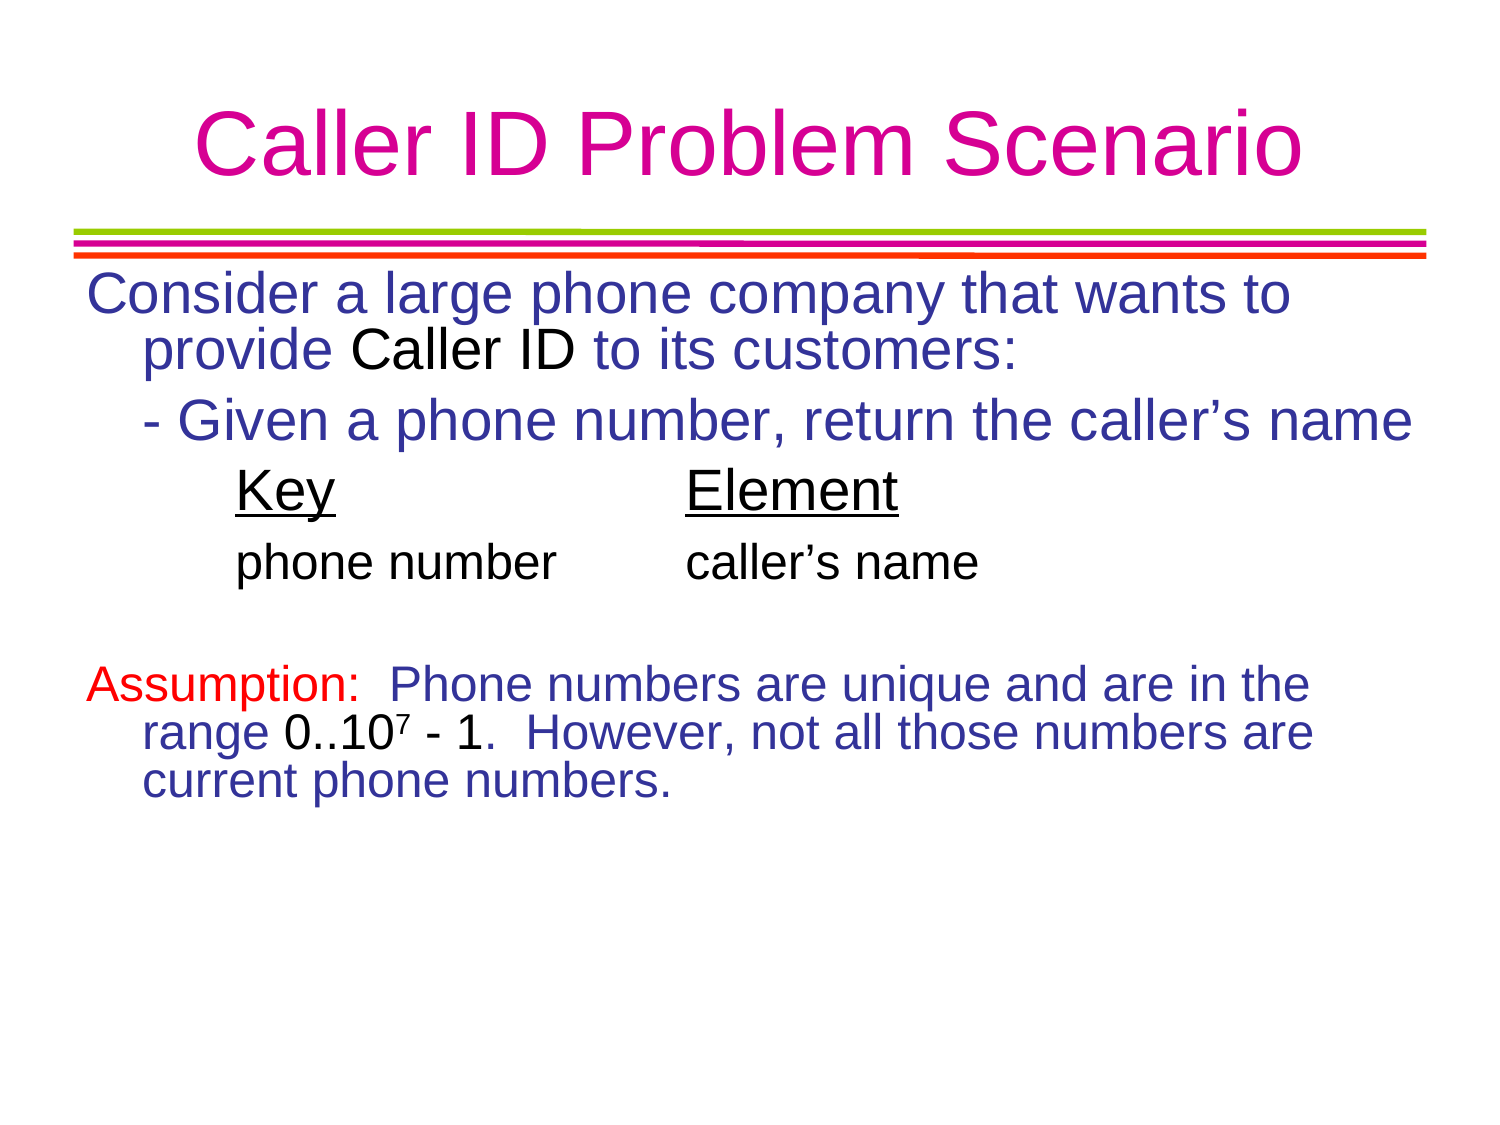

Caller ID Problem Scenario
Consider a large phone company that wants to provide Caller ID to its customers:
	- Given a phone number, return the caller’s name
		Key			Element
		phone number	caller’s name
Assumption: Phone numbers are unique and are in the range 0..107 - 1. However, not all those numbers are current phone numbers.